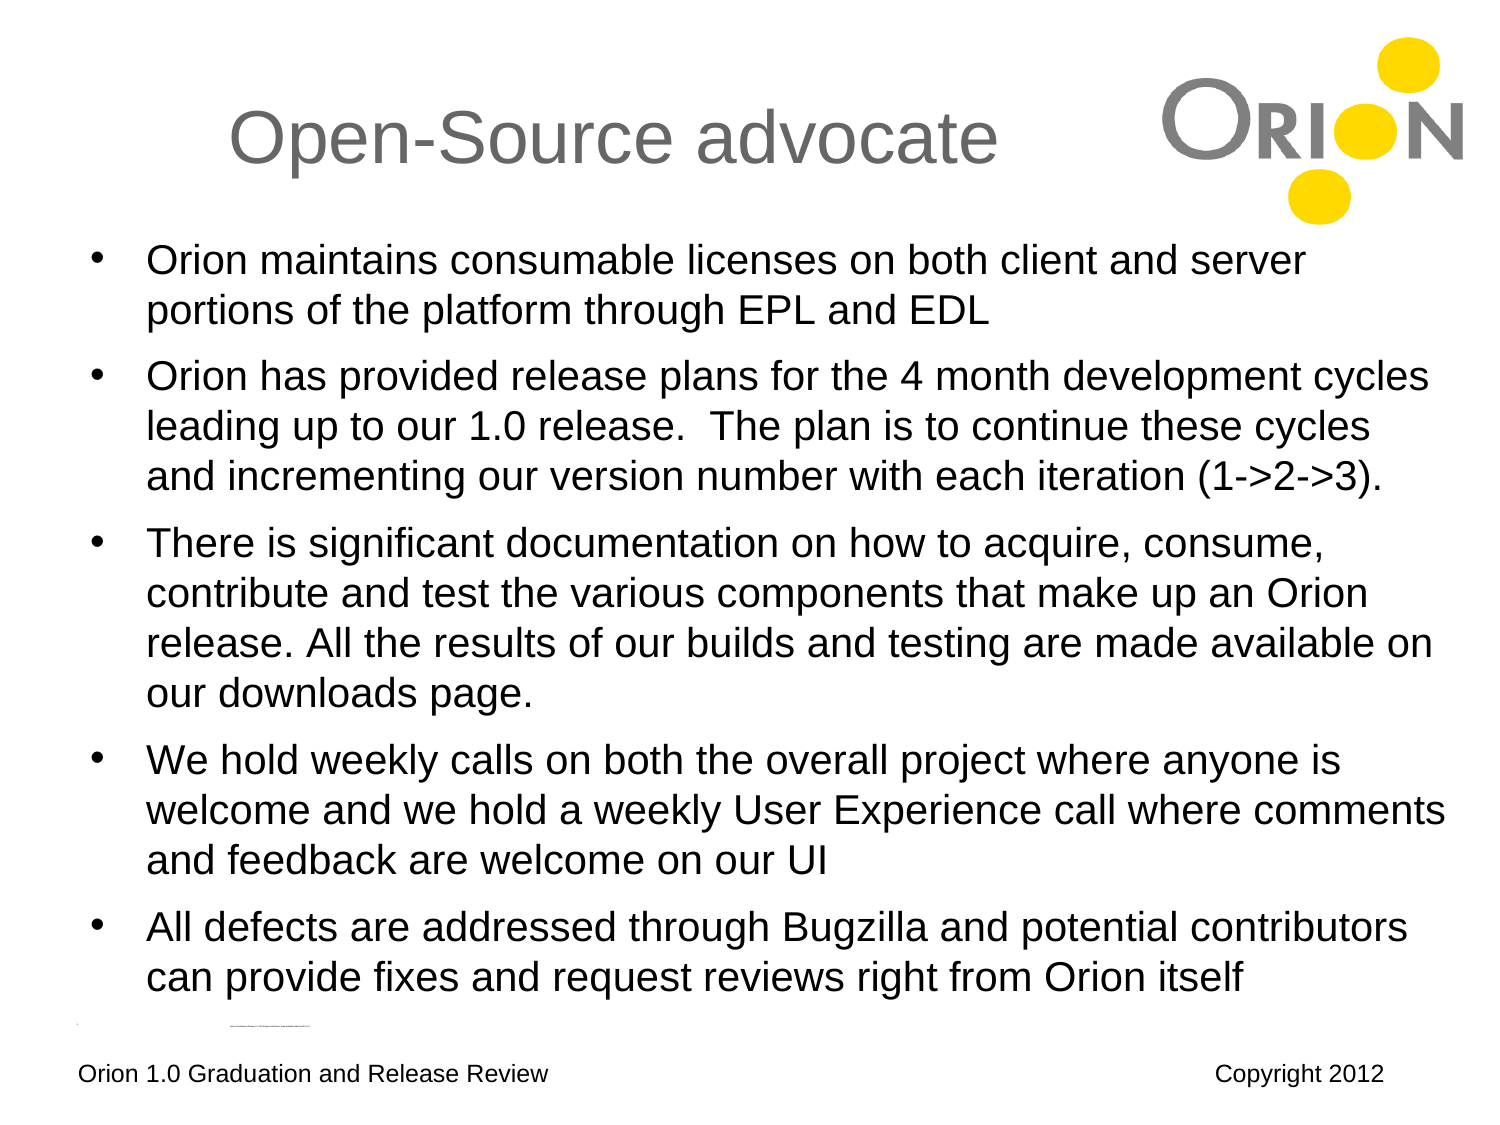

# Open-Source advocate
Orion maintains consumable licenses on both client and server portions of the platform through EPL and EDL
Orion has provided release plans for the 4 month development cycles leading up to our 1.0 release. The plan is to continue these cycles and incrementing our version number with each iteration (1->2->3).
There is significant documentation on how to acquire, consume, contribute and test the various components that make up an Orion release. All the results of our builds and testing are made available on our downloads page.
We hold weekly calls on both the overall project where anyone is welcome and we hold a weekly User Experience call where comments and feedback are welcome on our UI
All defects are addressed through Bugzilla and potential contributors can provide fixes and request reviews right from Orion itself
5
Copyright 2011